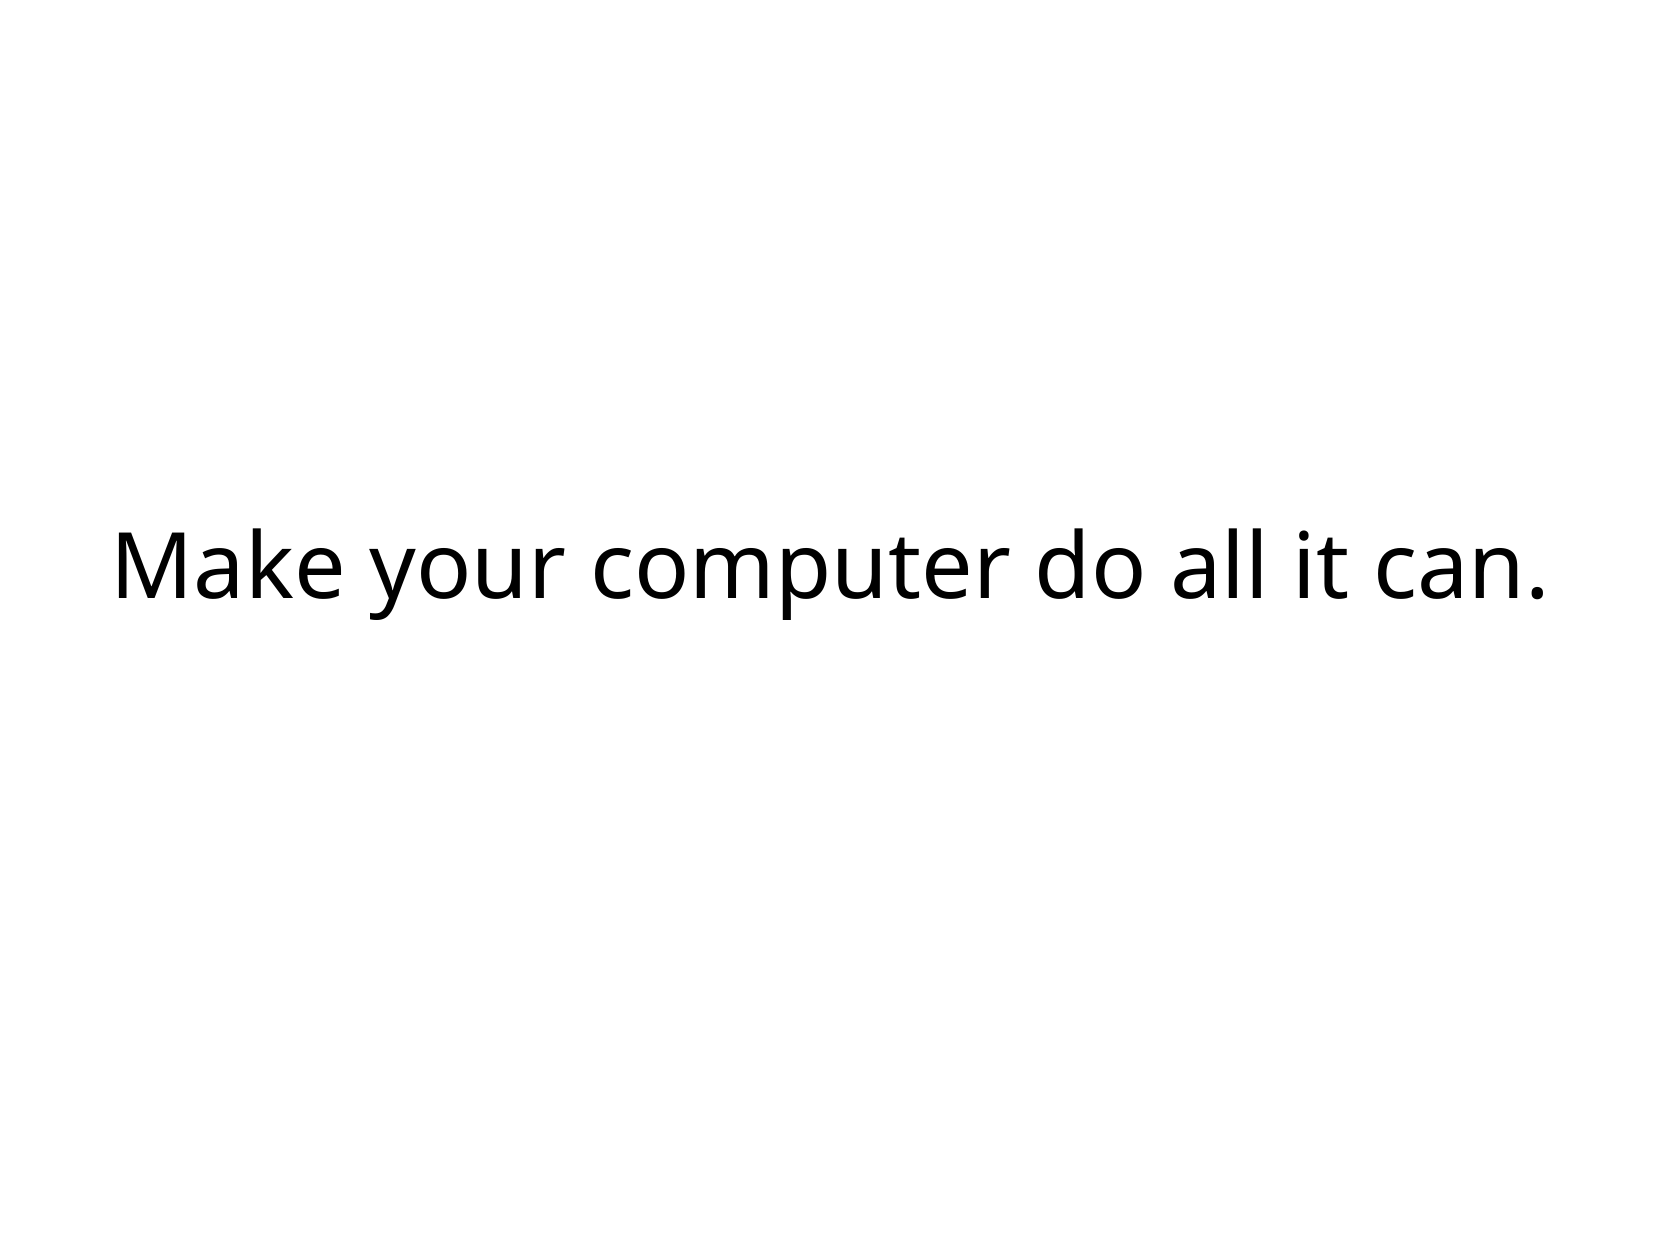

# Make your computer do all it can.